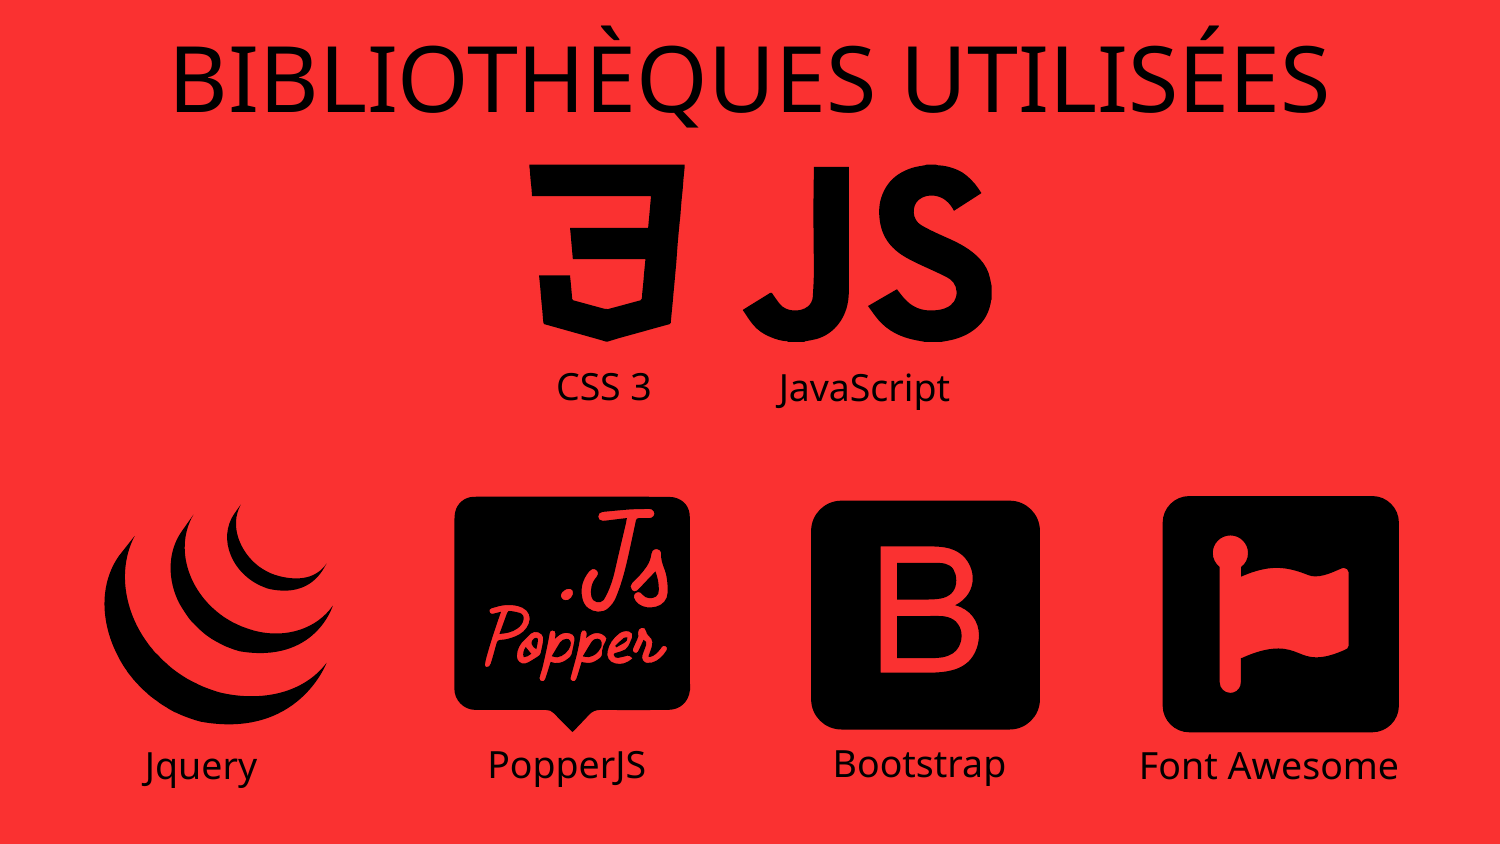

BIBLIOTHÈQUES UTILISÉES
CSS 3
JavaScript
Bootstrap
PopperJS
Jquery
Font Awesome